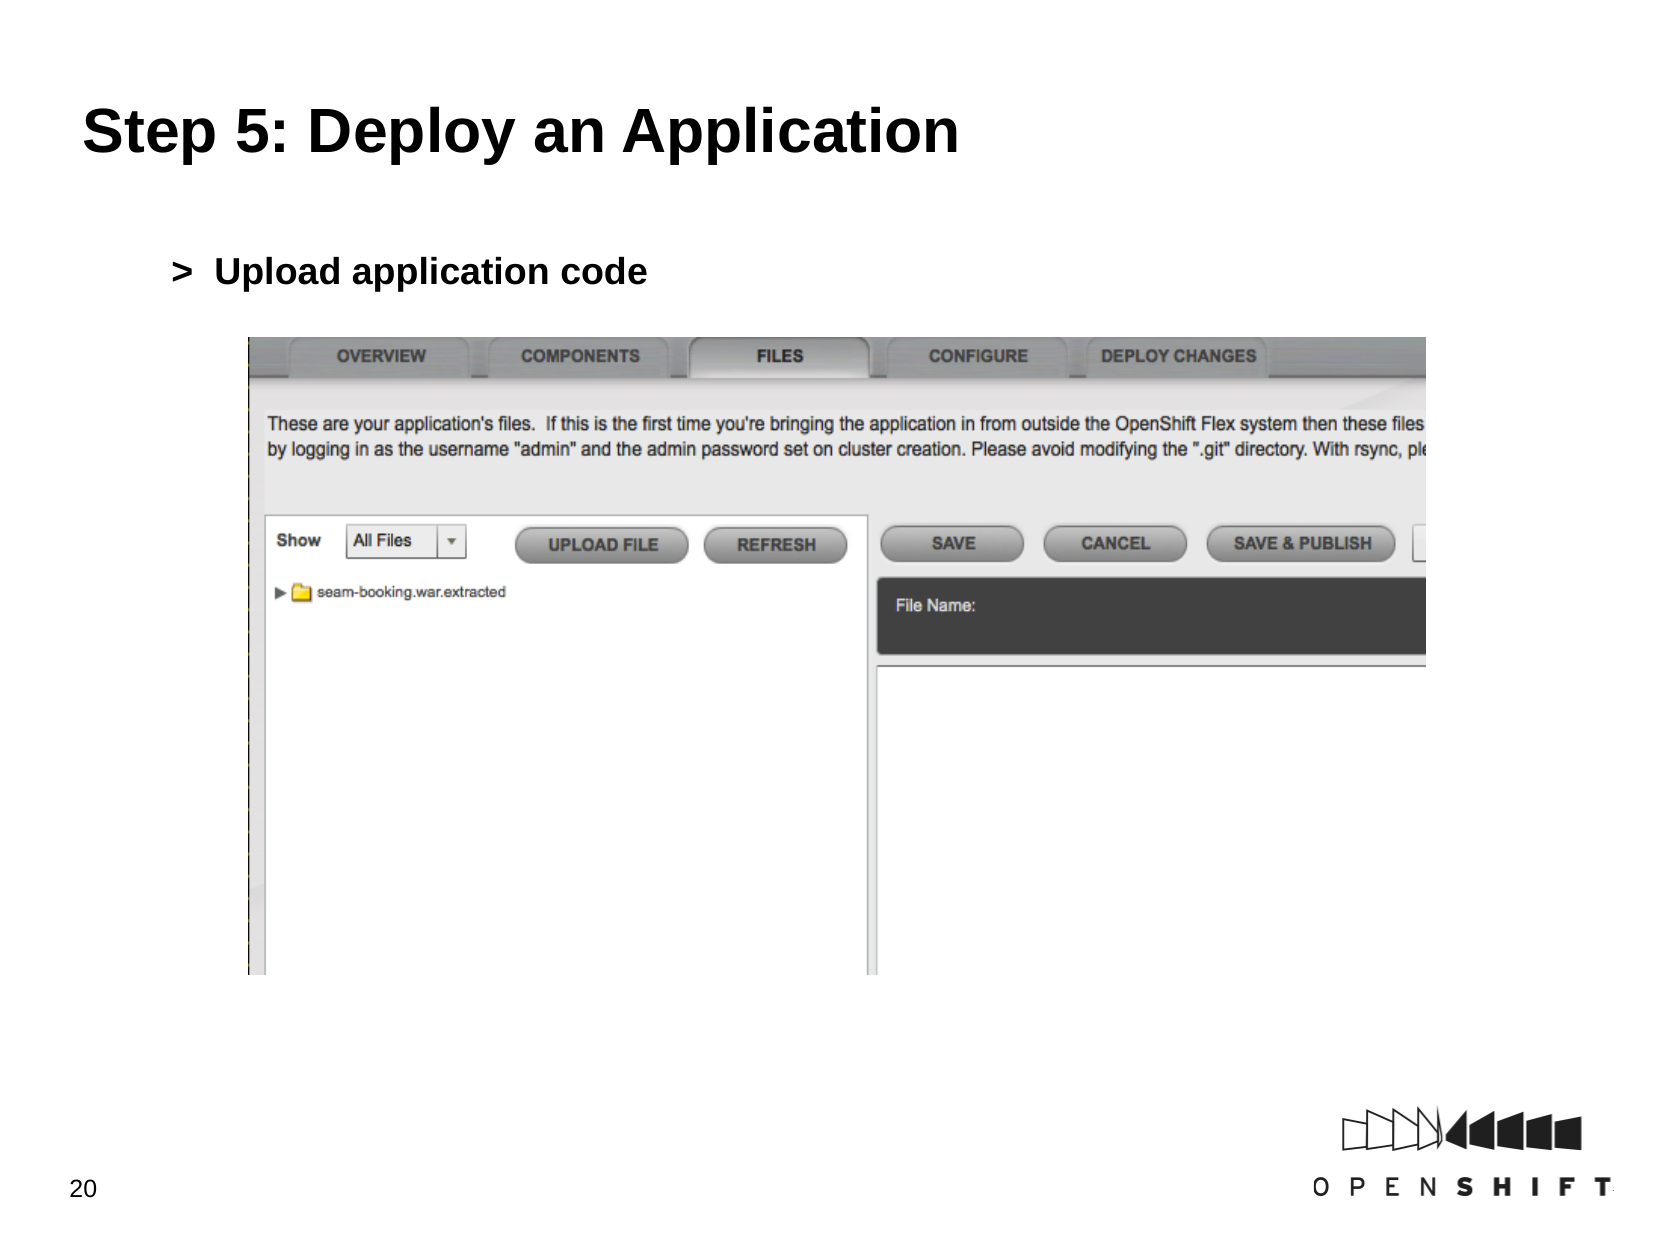

# Step 5: Deploy an Application
> Upload application code